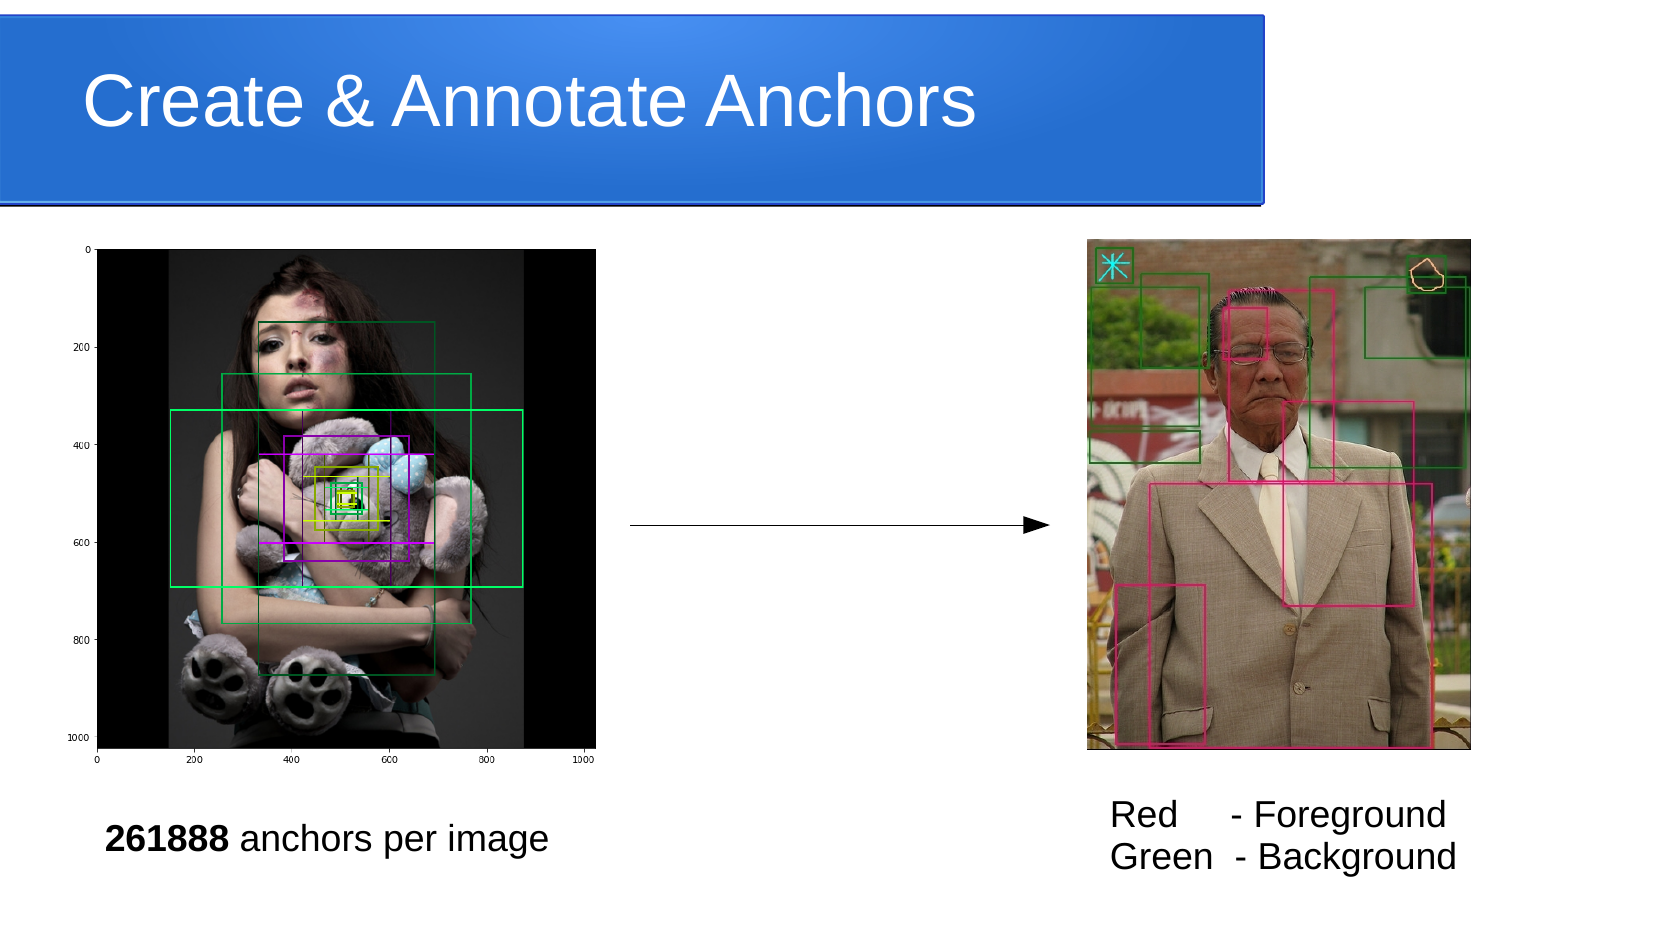

# Create & Annotate Anchors
Red - Foreground
Green - Background
261888 anchors per image